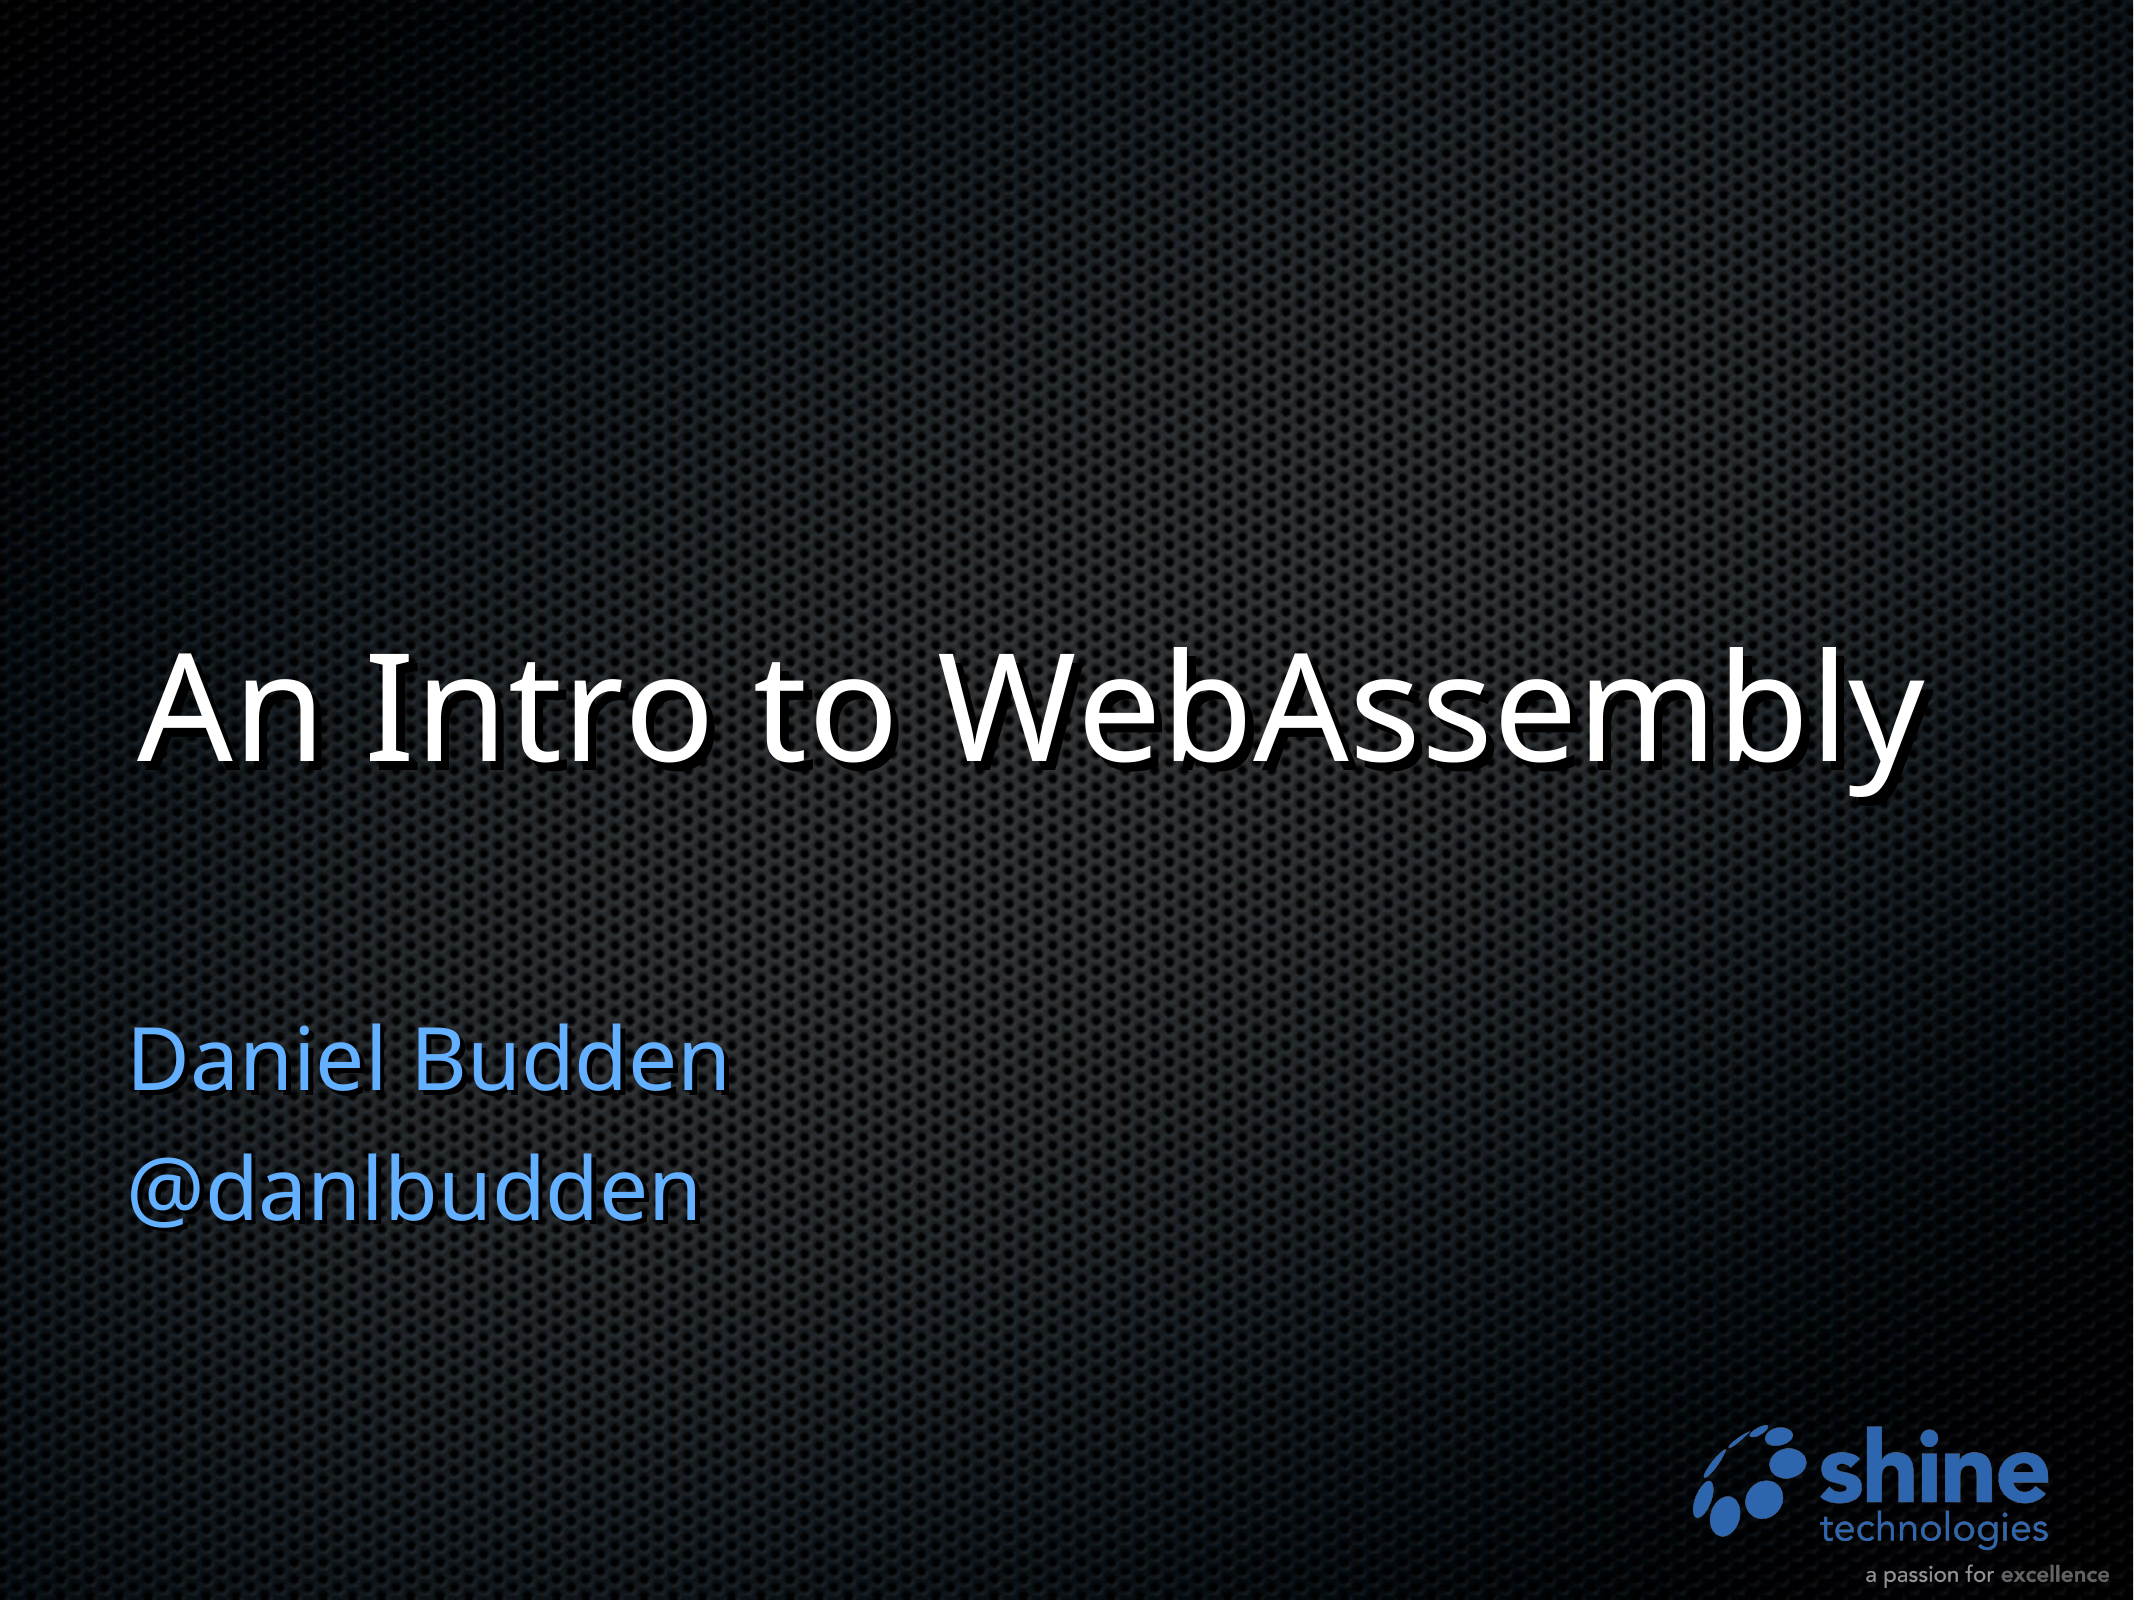

# An Intro to WebAssembly
Daniel Budden
@danlbudden